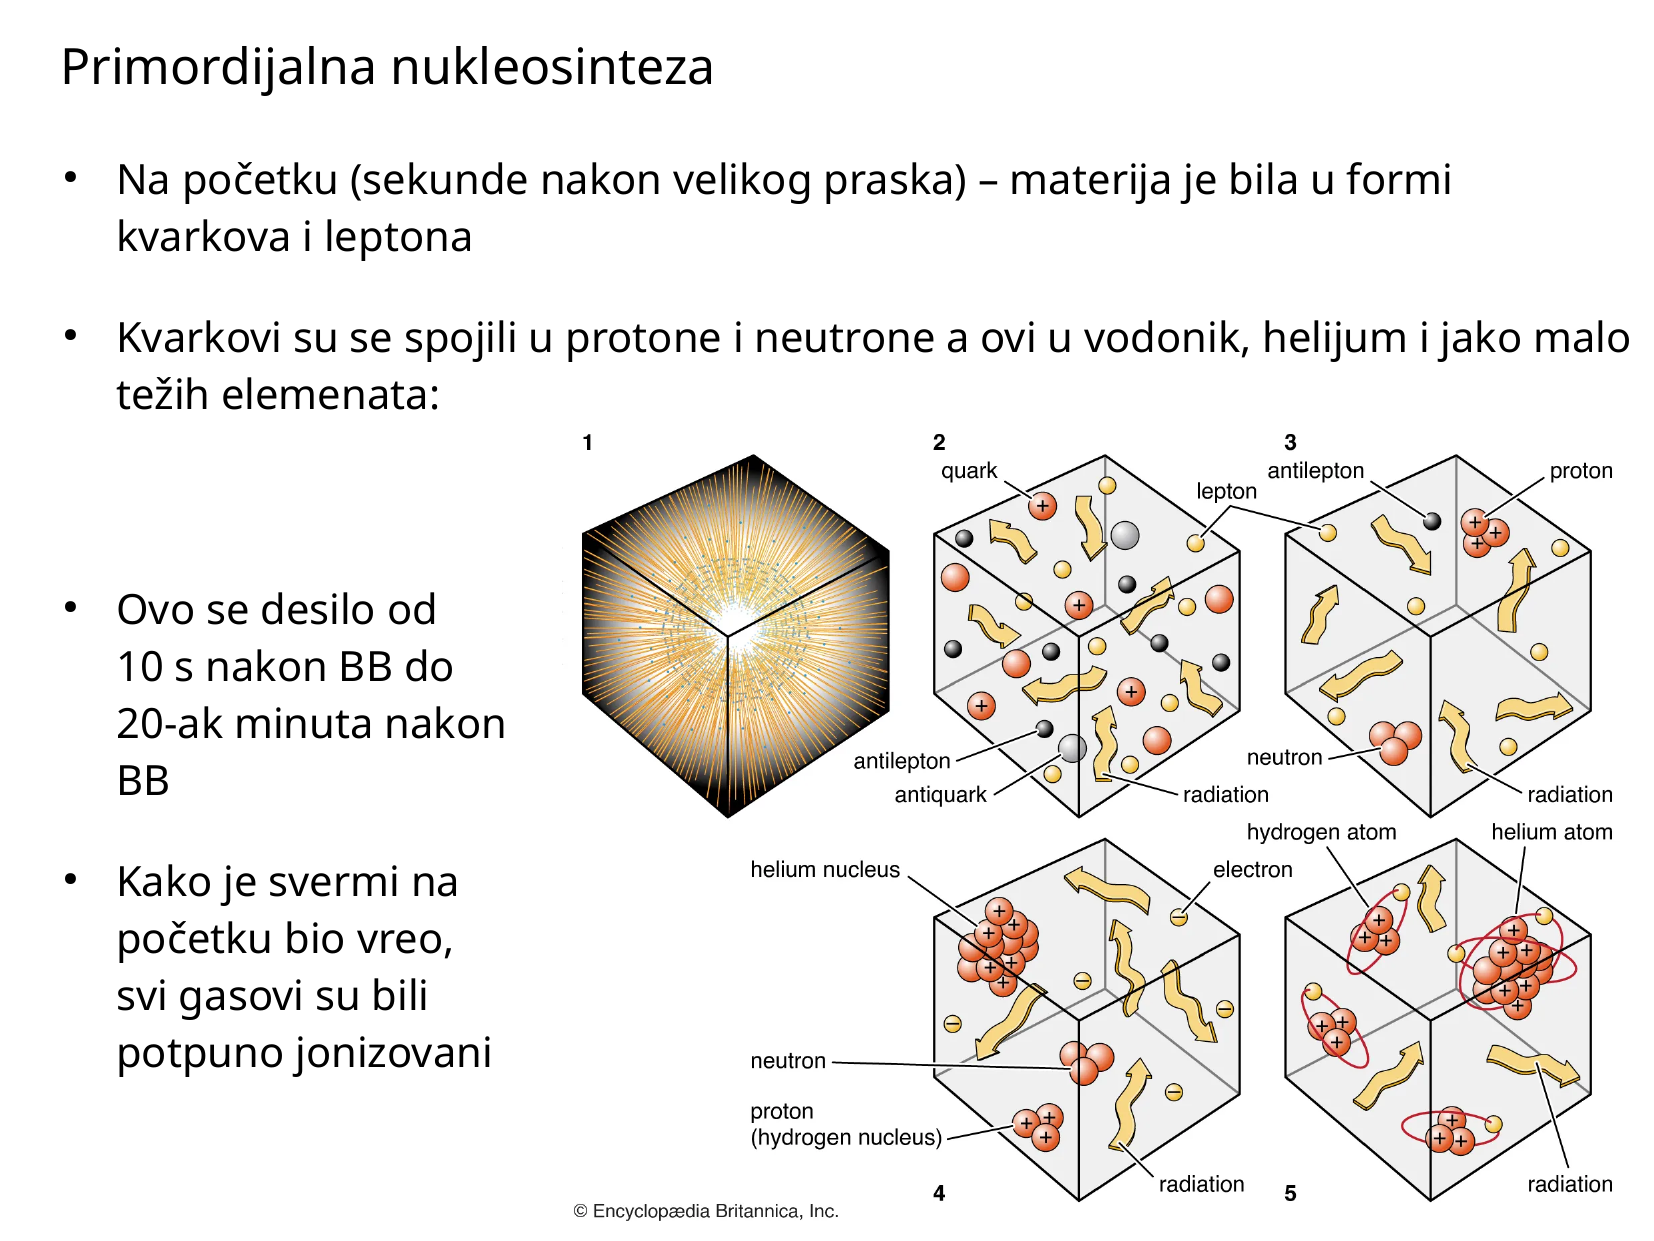

# Primordijalna nukleosinteza
Na početku (sekunde nakon velikog praska) – materija je bila u formi kvarkova i leptona
Kvarkovi su se spojili u protone i neutrone a ovi u vodonik, helijum i jako malo težih elemenata:
Ovo se desilo od
10 s nakon BB do
20-ak minuta nakon
BB
Kako je svermi na
početku bio vreo,
svi gasovi su bili
potpuno jonizovani